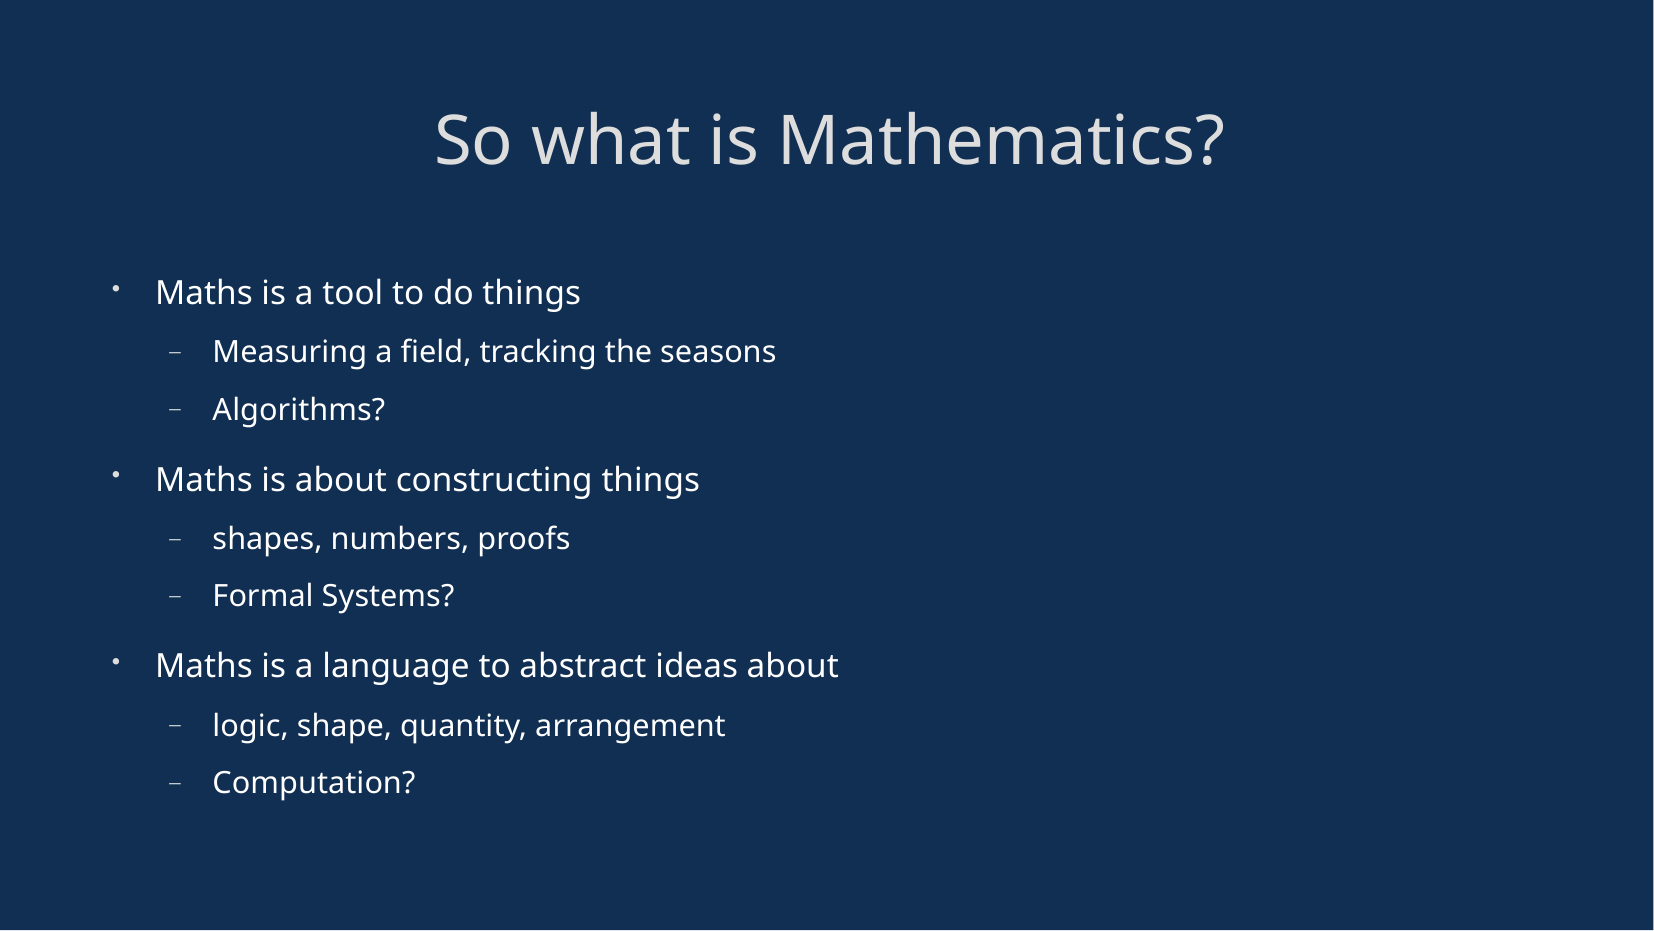

# So what is Mathematics?
Maths is a tool to do things
Measuring a field, tracking the seasons
Algorithms?
Maths is about constructing things
shapes, numbers, proofs
Formal Systems?
Maths is a language to abstract ideas about
logic, shape, quantity, arrangement
Computation?